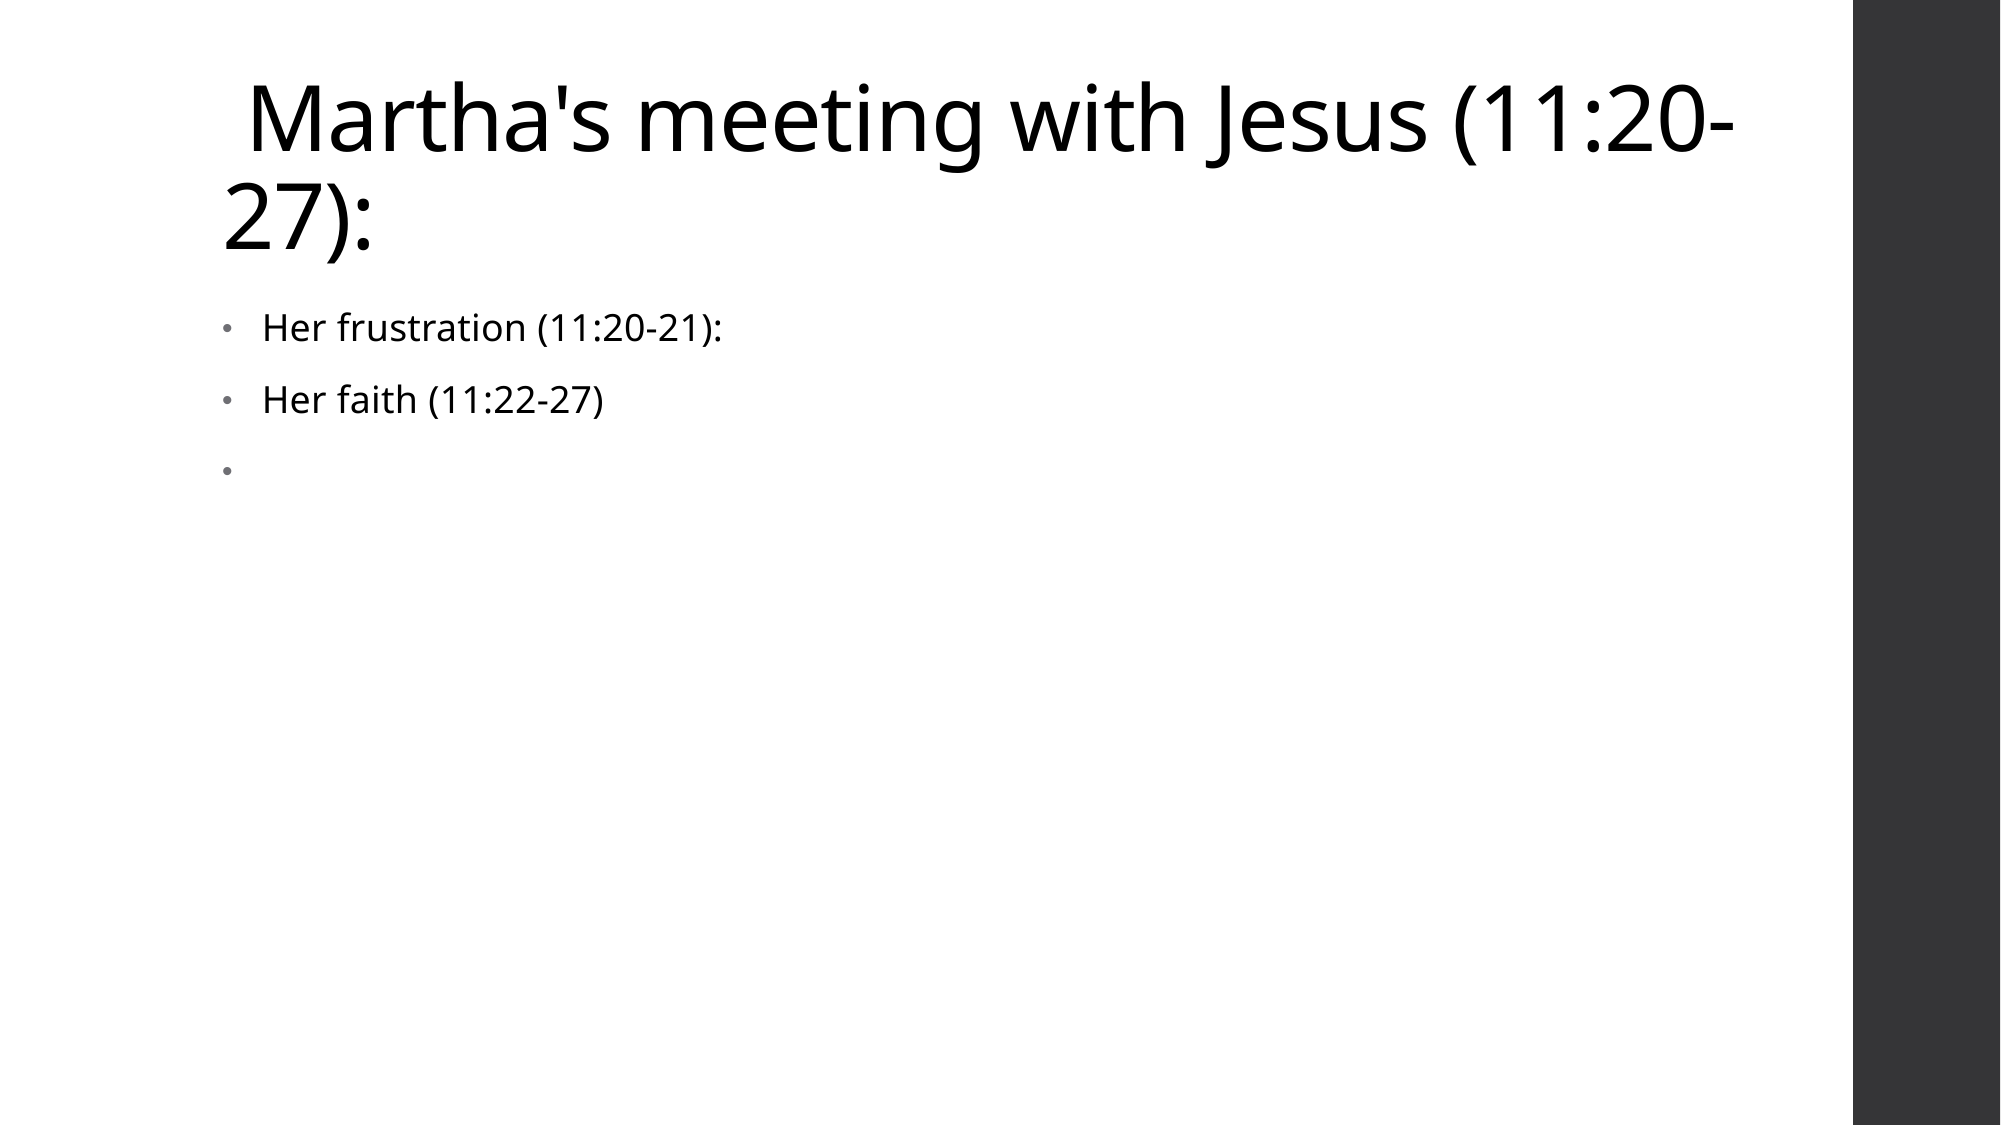

# Martha's meeting with Jesus (11:20-27):
 Her frustration (11:20-21):
 Her faith (11:22-27)